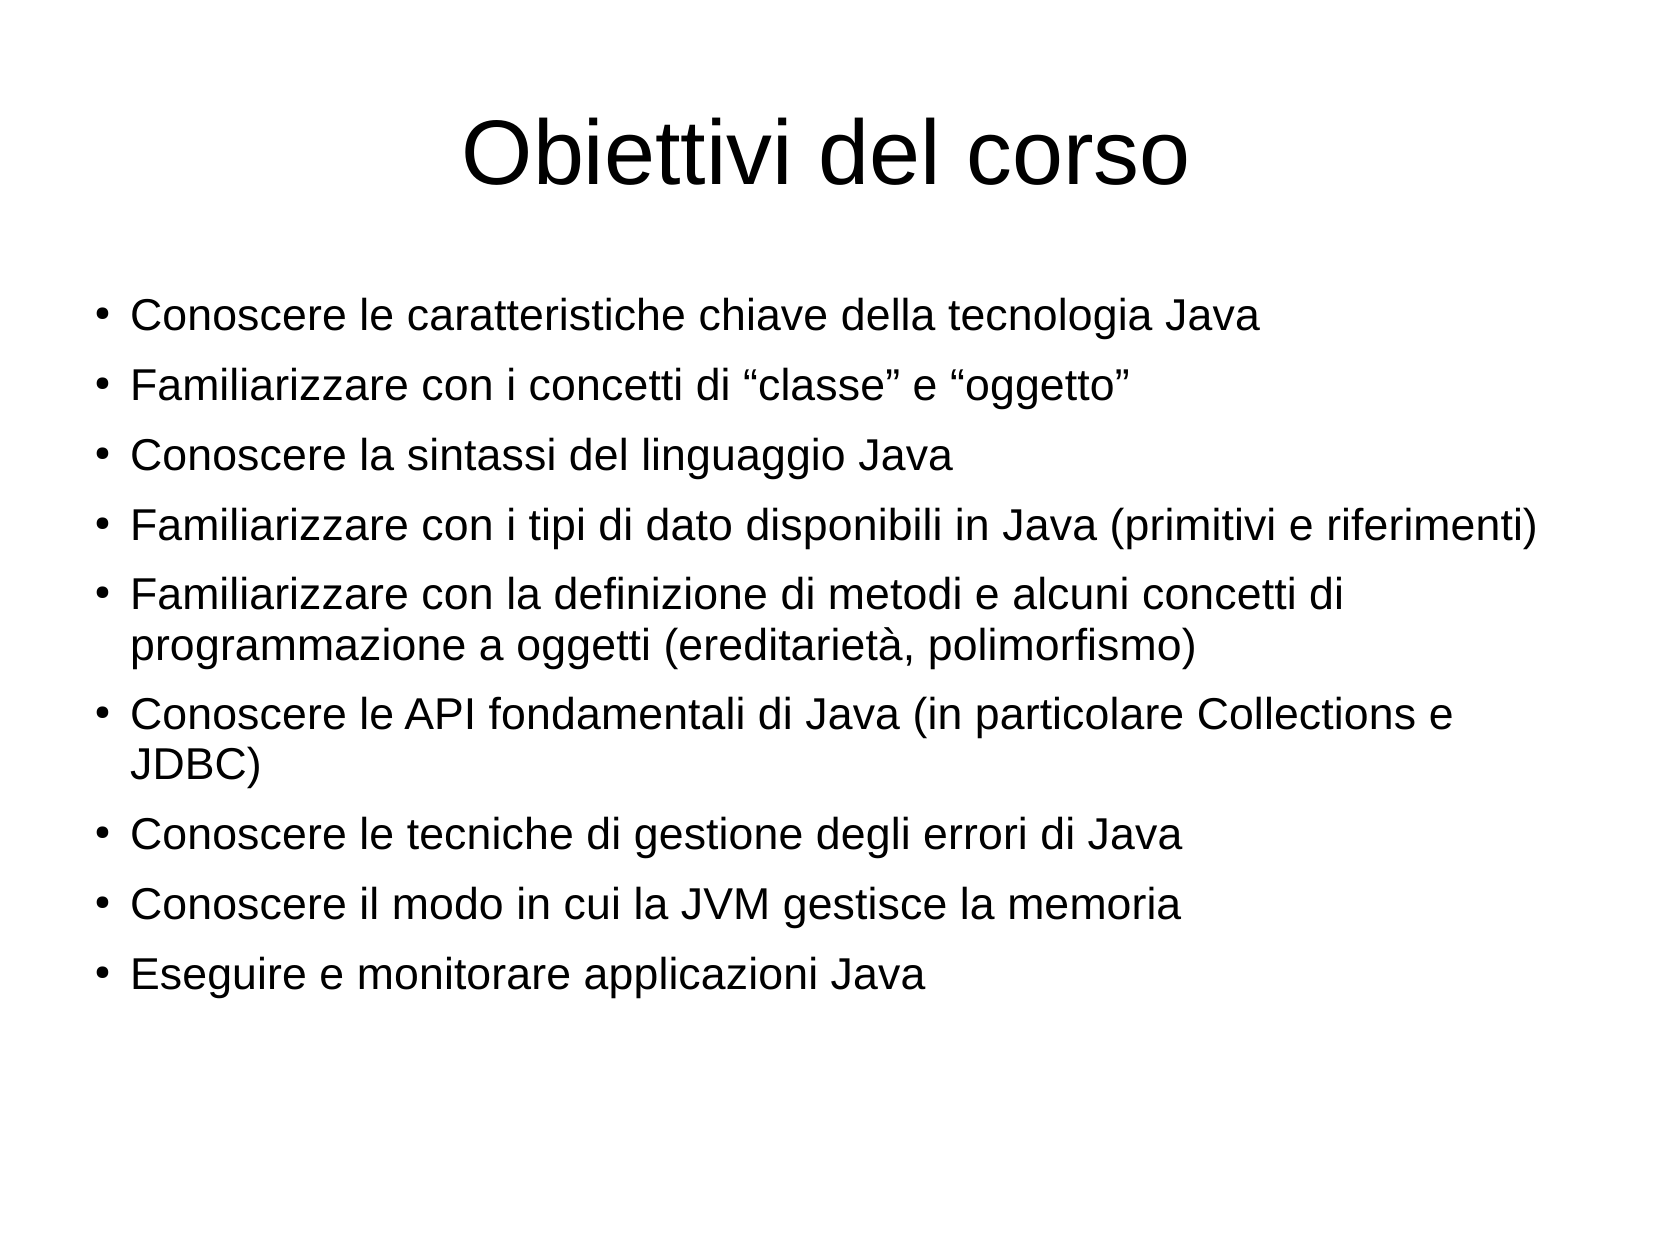

# Obiettivi del corso
Conoscere le caratteristiche chiave della tecnologia Java
Familiarizzare con i concetti di “classe” e “oggetto”
Conoscere la sintassi del linguaggio Java
Familiarizzare con i tipi di dato disponibili in Java (primitivi e riferimenti)
Familiarizzare con la definizione di metodi e alcuni concetti di programmazione a oggetti (ereditarietà, polimorfismo)
Conoscere le API fondamentali di Java (in particolare Collections e JDBC)
Conoscere le tecniche di gestione degli errori di Java
Conoscere il modo in cui la JVM gestisce la memoria
Eseguire e monitorare applicazioni Java